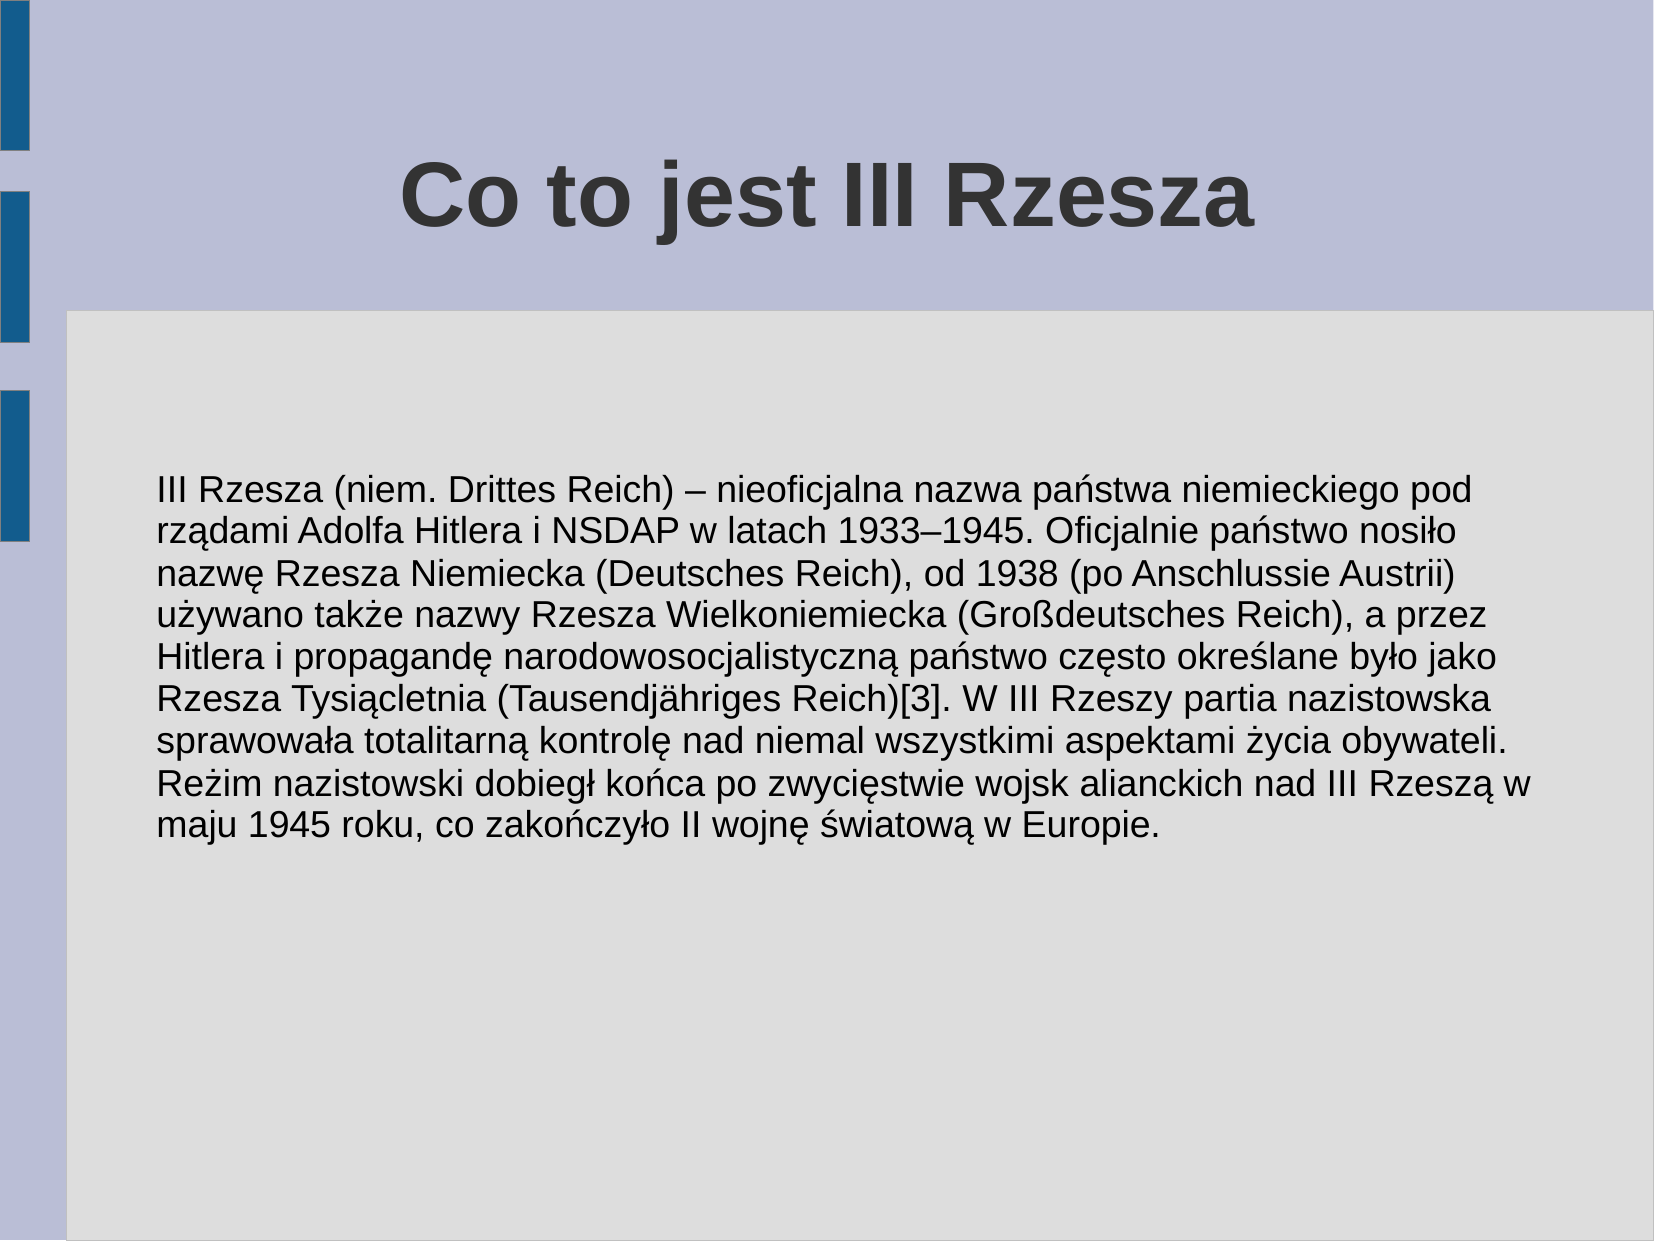

# Co to jest III Rzesza
III Rzesza (niem. Drittes Reich) – nieoficjalna nazwa państwa niemieckiego pod rządami Adolfa Hitlera i NSDAP w latach 1933–1945. Oficjalnie państwo nosiło nazwę Rzesza Niemiecka (Deutsches Reich), od 1938 (po Anschlussie Austrii) używano także nazwy Rzesza Wielkoniemiecka (Großdeutsches Reich), a przez Hitlera i propagandę narodowosocjalistyczną państwo często określane było jako Rzesza Tysiącletnia (Tausendjähriges Reich)[3]. W III Rzeszy partia nazistowska sprawowała totalitarną kontrolę nad niemal wszystkimi aspektami życia obywateli. Reżim nazistowski dobiegł końca po zwycięstwie wojsk alianckich nad III Rzeszą w maju 1945 roku, co zakończyło II wojnę światową w Europie.